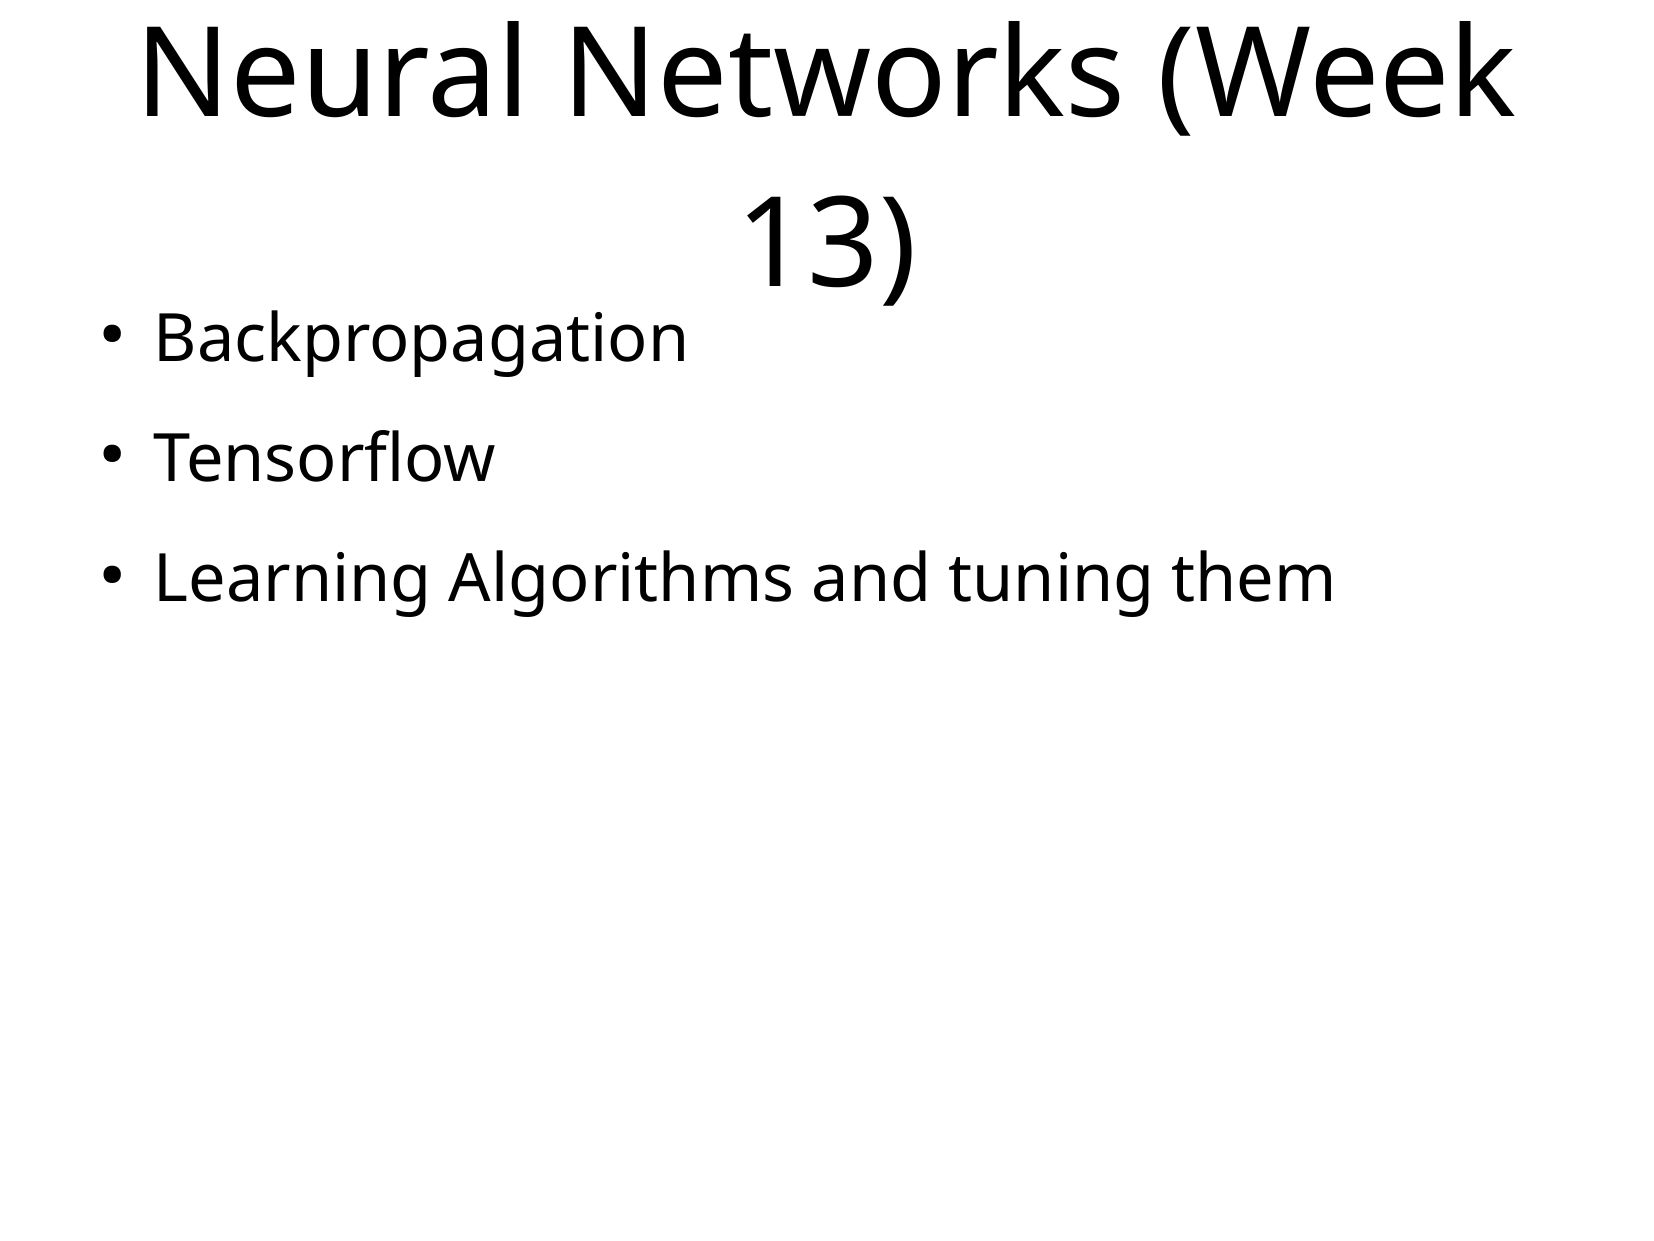

# Neural Networks (Week 13)
Backpropagation
Tensorflow
Learning Algorithms and tuning them